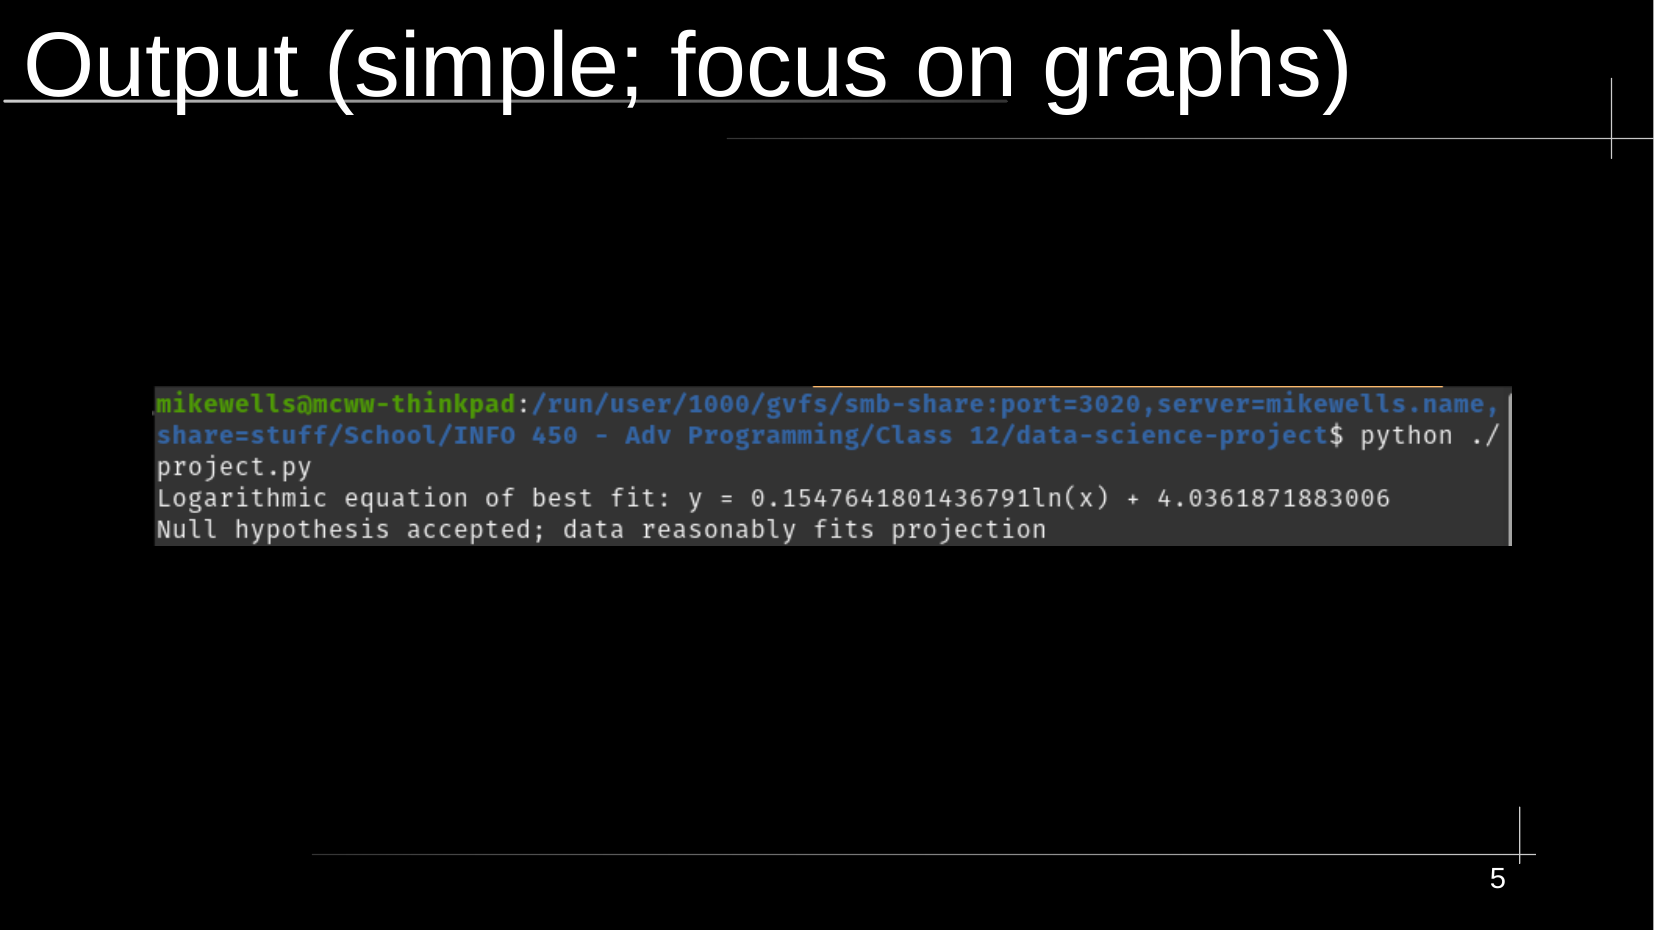

# Output (simple; focus on graphs)
5